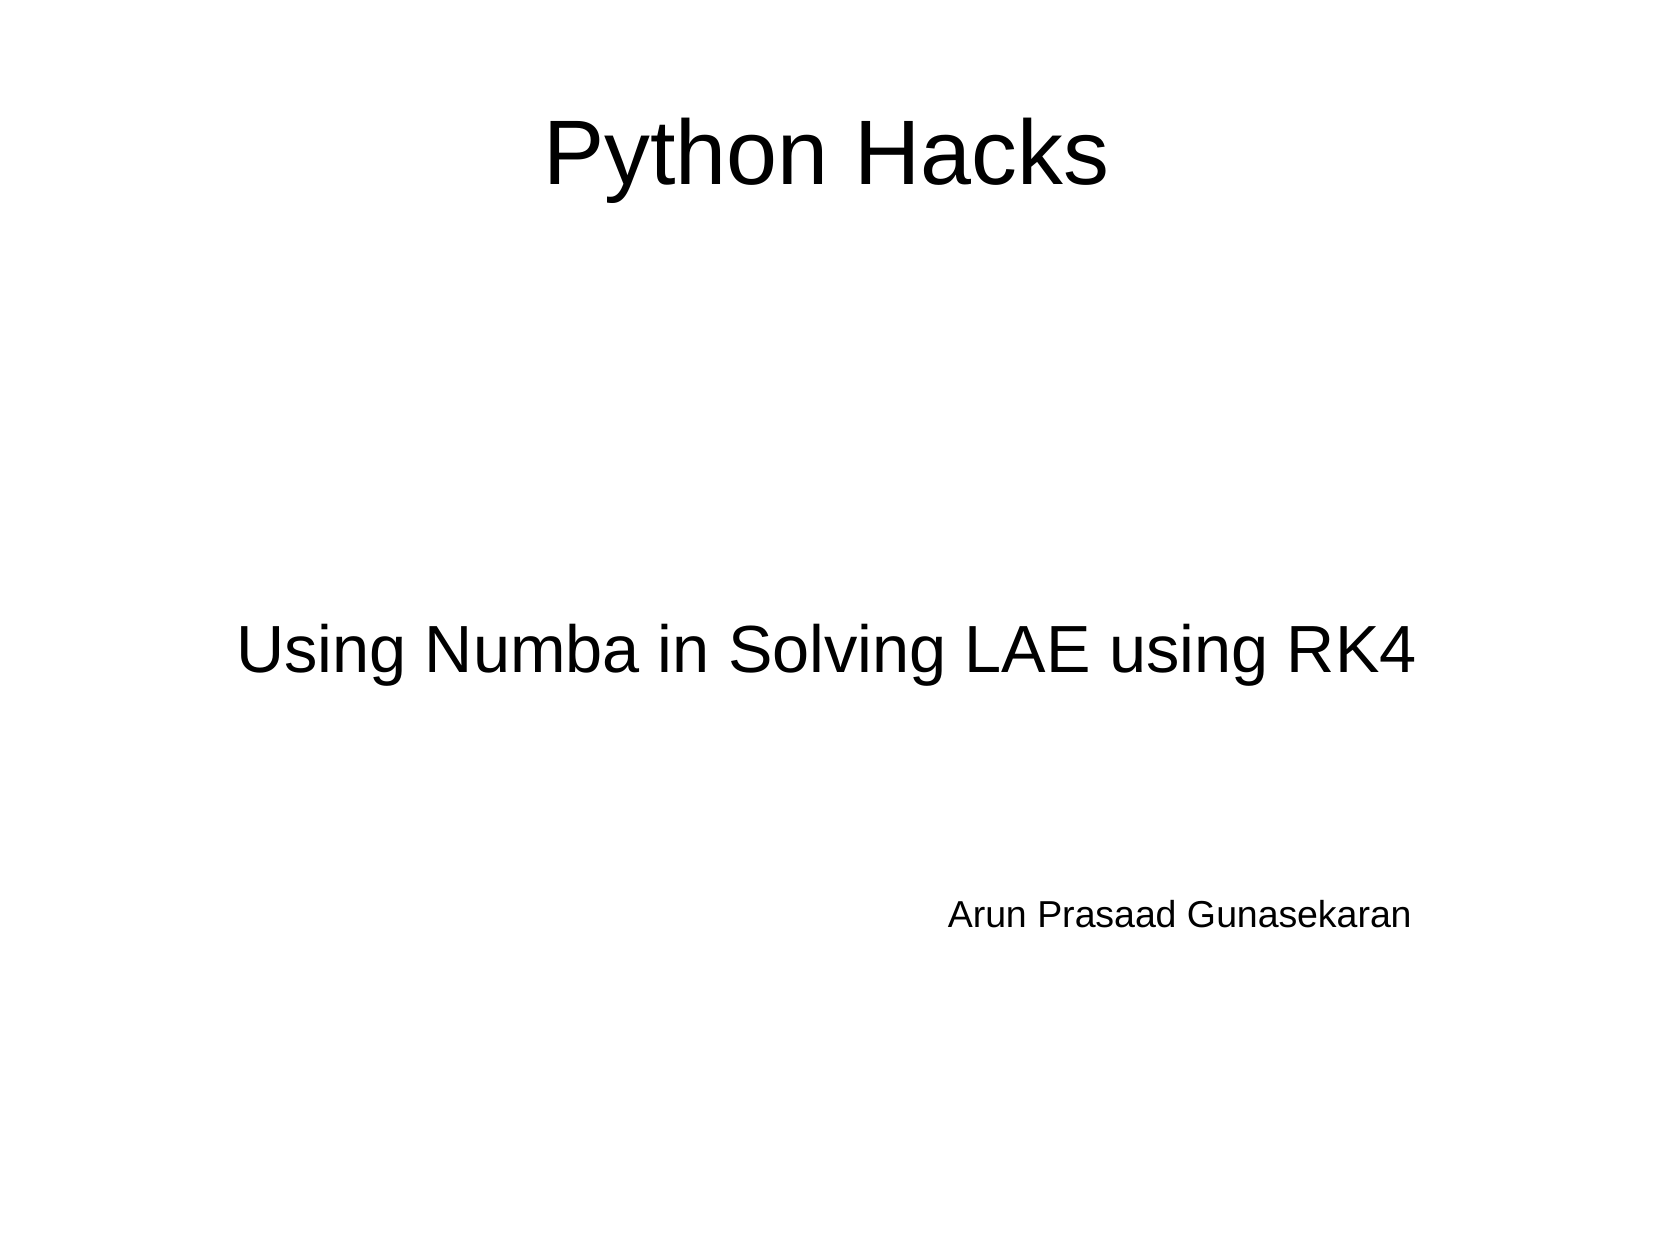

# Python Hacks
Using Numba in Solving LAE using RK4
Arun Prasaad Gunasekaran